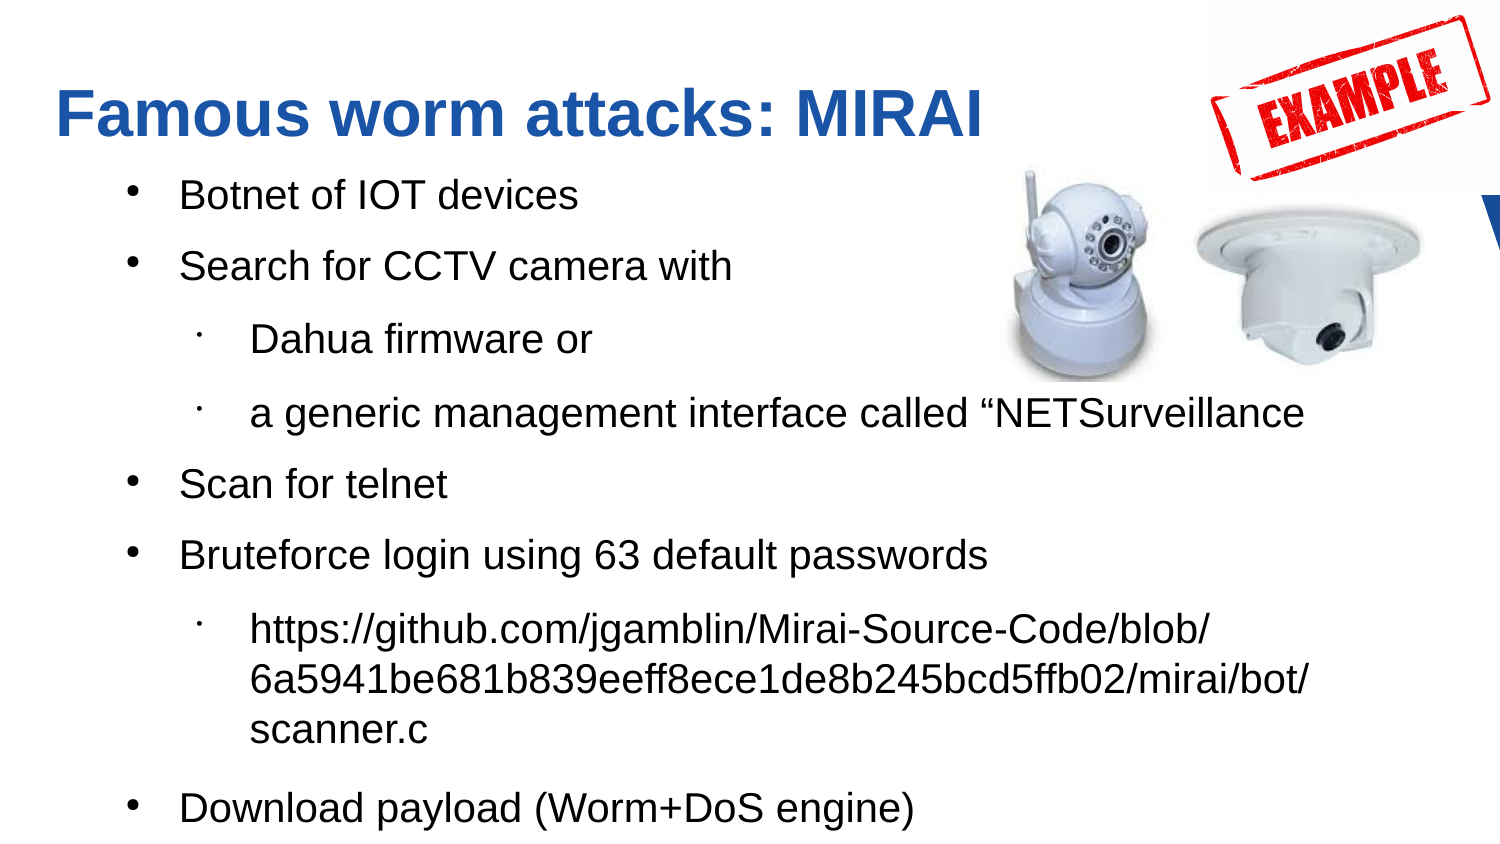

Famous worm attacks: MIRAI
# Botnet of IOT devices
Search for CCTV camera with
Dahua firmware or
a generic management interface called “NETSurveillance
Scan for telnet
Bruteforce login using 63 default passwords
https://github.com/jgamblin/Mirai-Source-Code/blob/6a5941be681b839eeff8ece1de8b245bcd5ffb02/mirai/bot/scanner.c
Download payload (Worm+DoS engine)